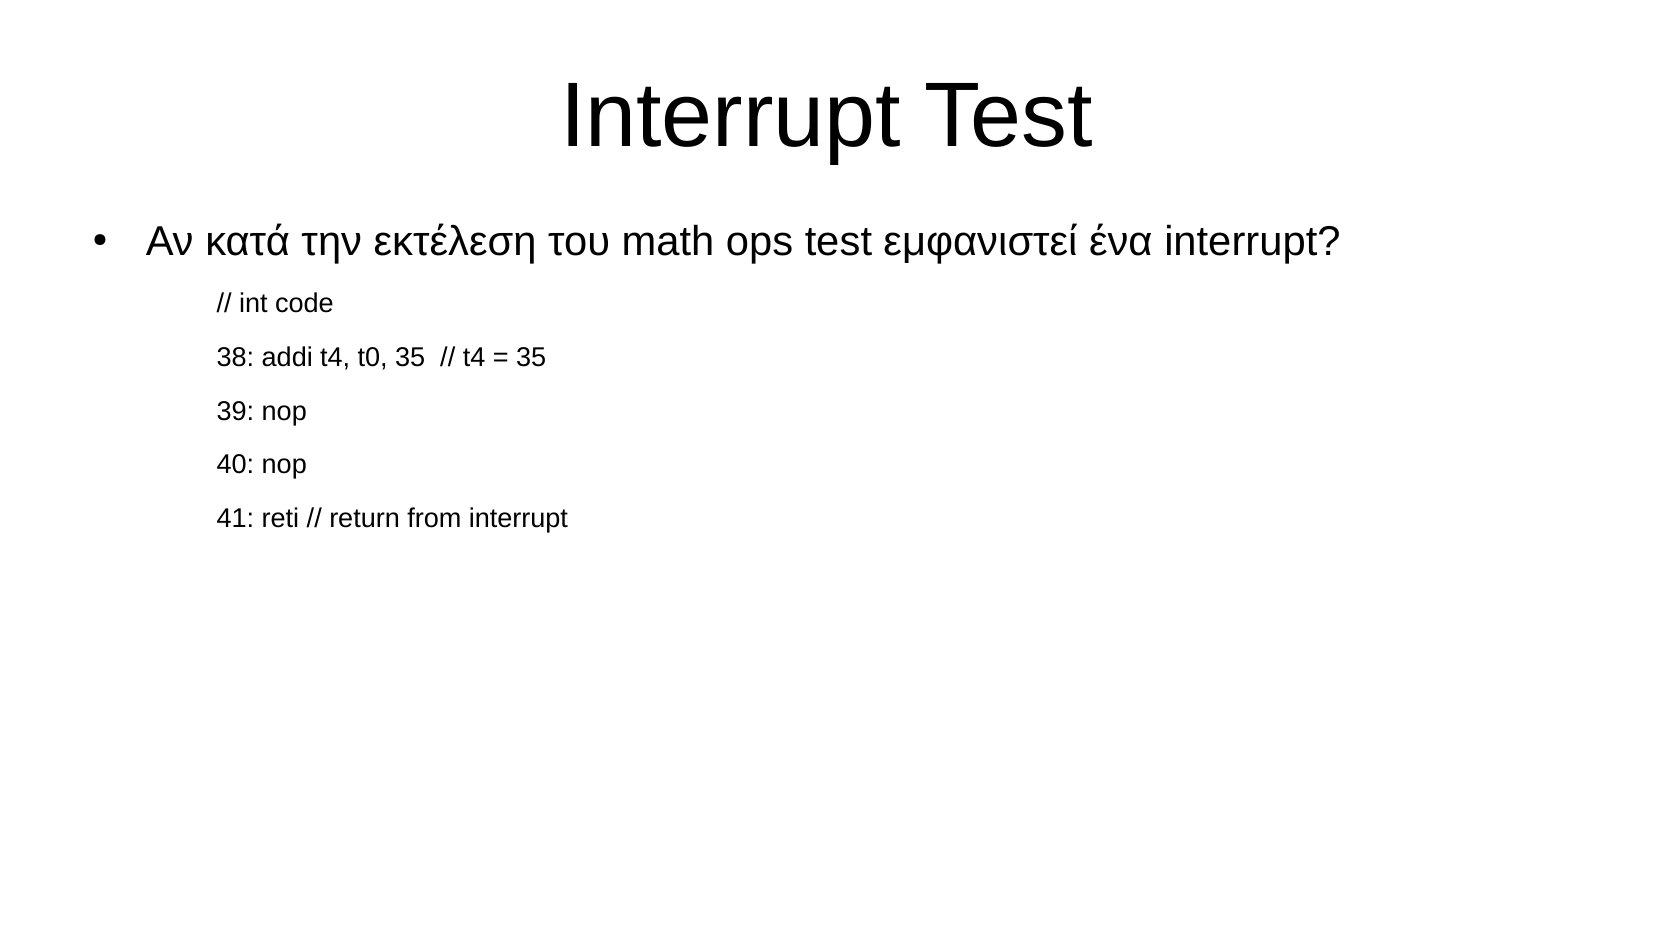

# Interrupt Test
Αν κατά την εκτέλεση του math ops test εμφανιστεί ένα interrupt?
// int code
38: addi t4, t0, 35 // t4 = 35
39: nop
40: nop
41: reti // return from interrupt